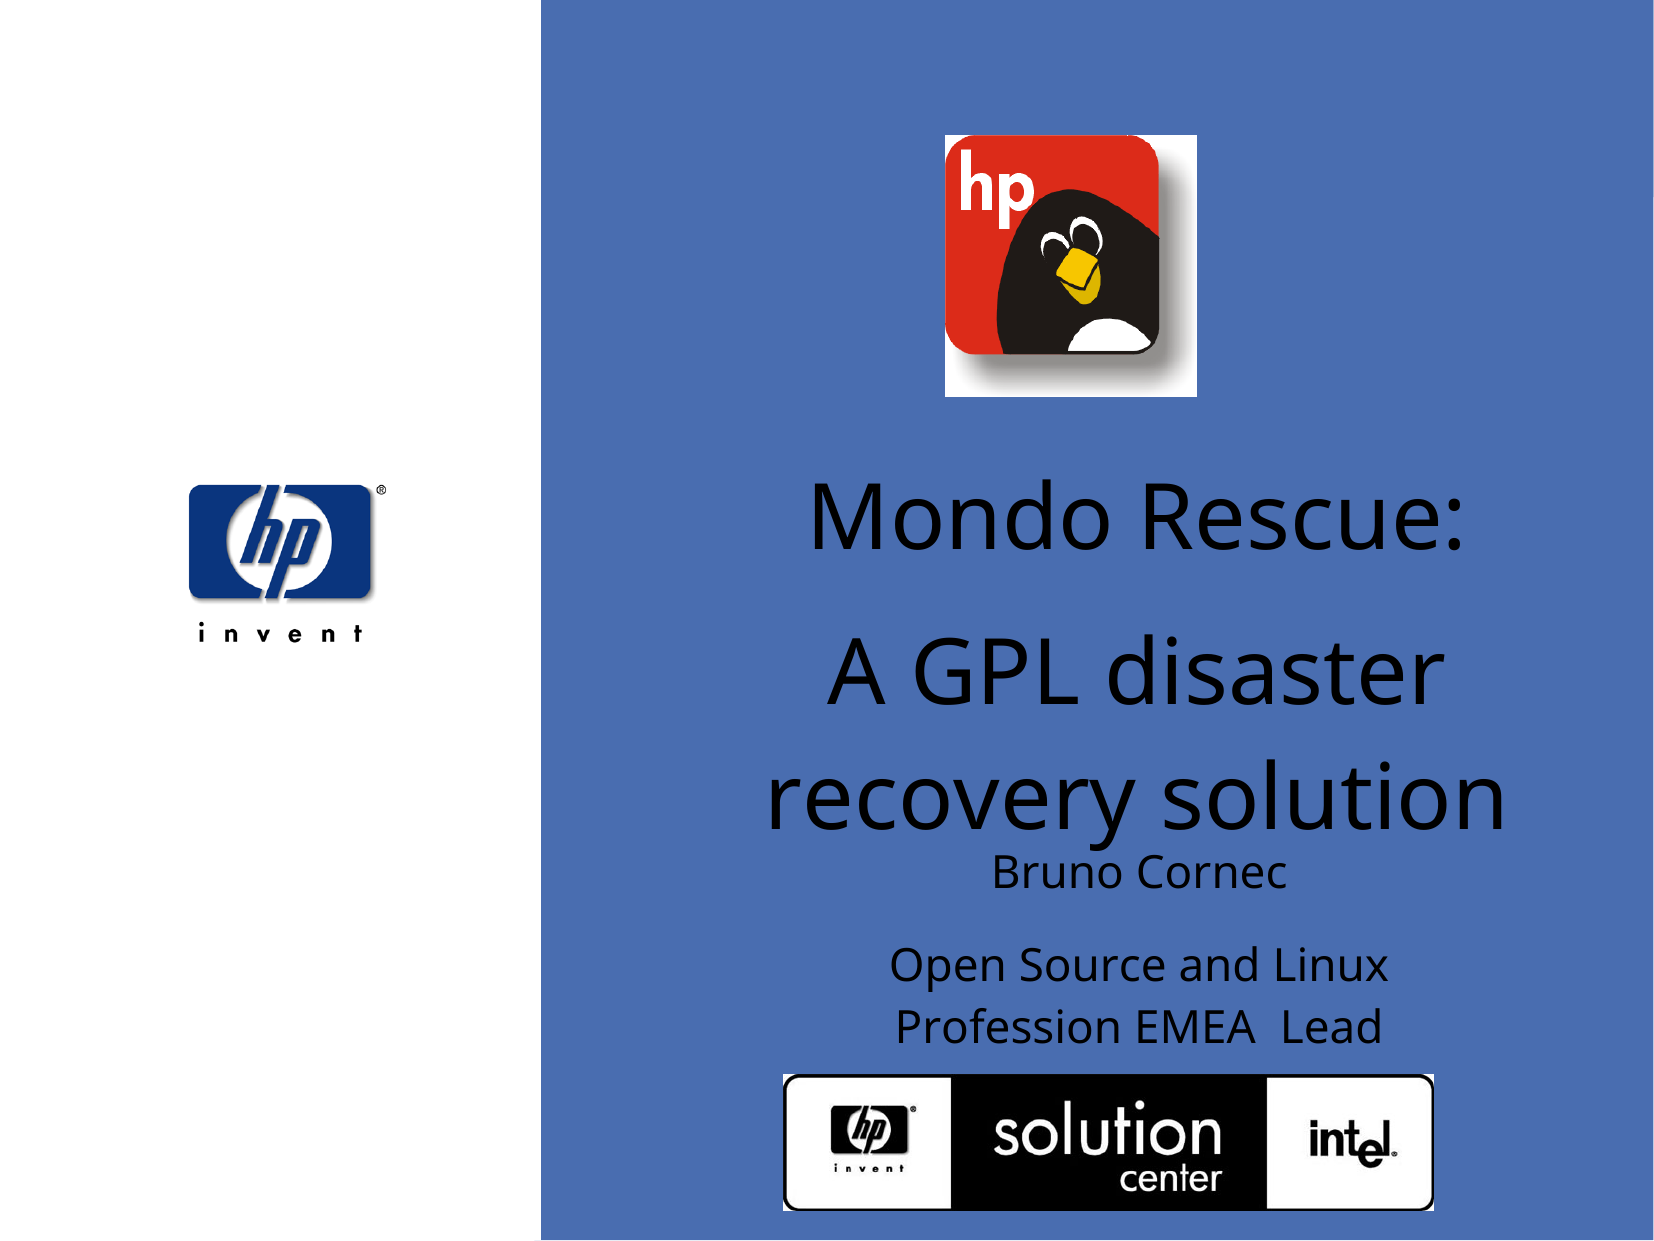

# Mondo Rescue:
A GPL disaster recovery solution
Bruno Cornec
Open Source and Linux Profession EMEA Lead